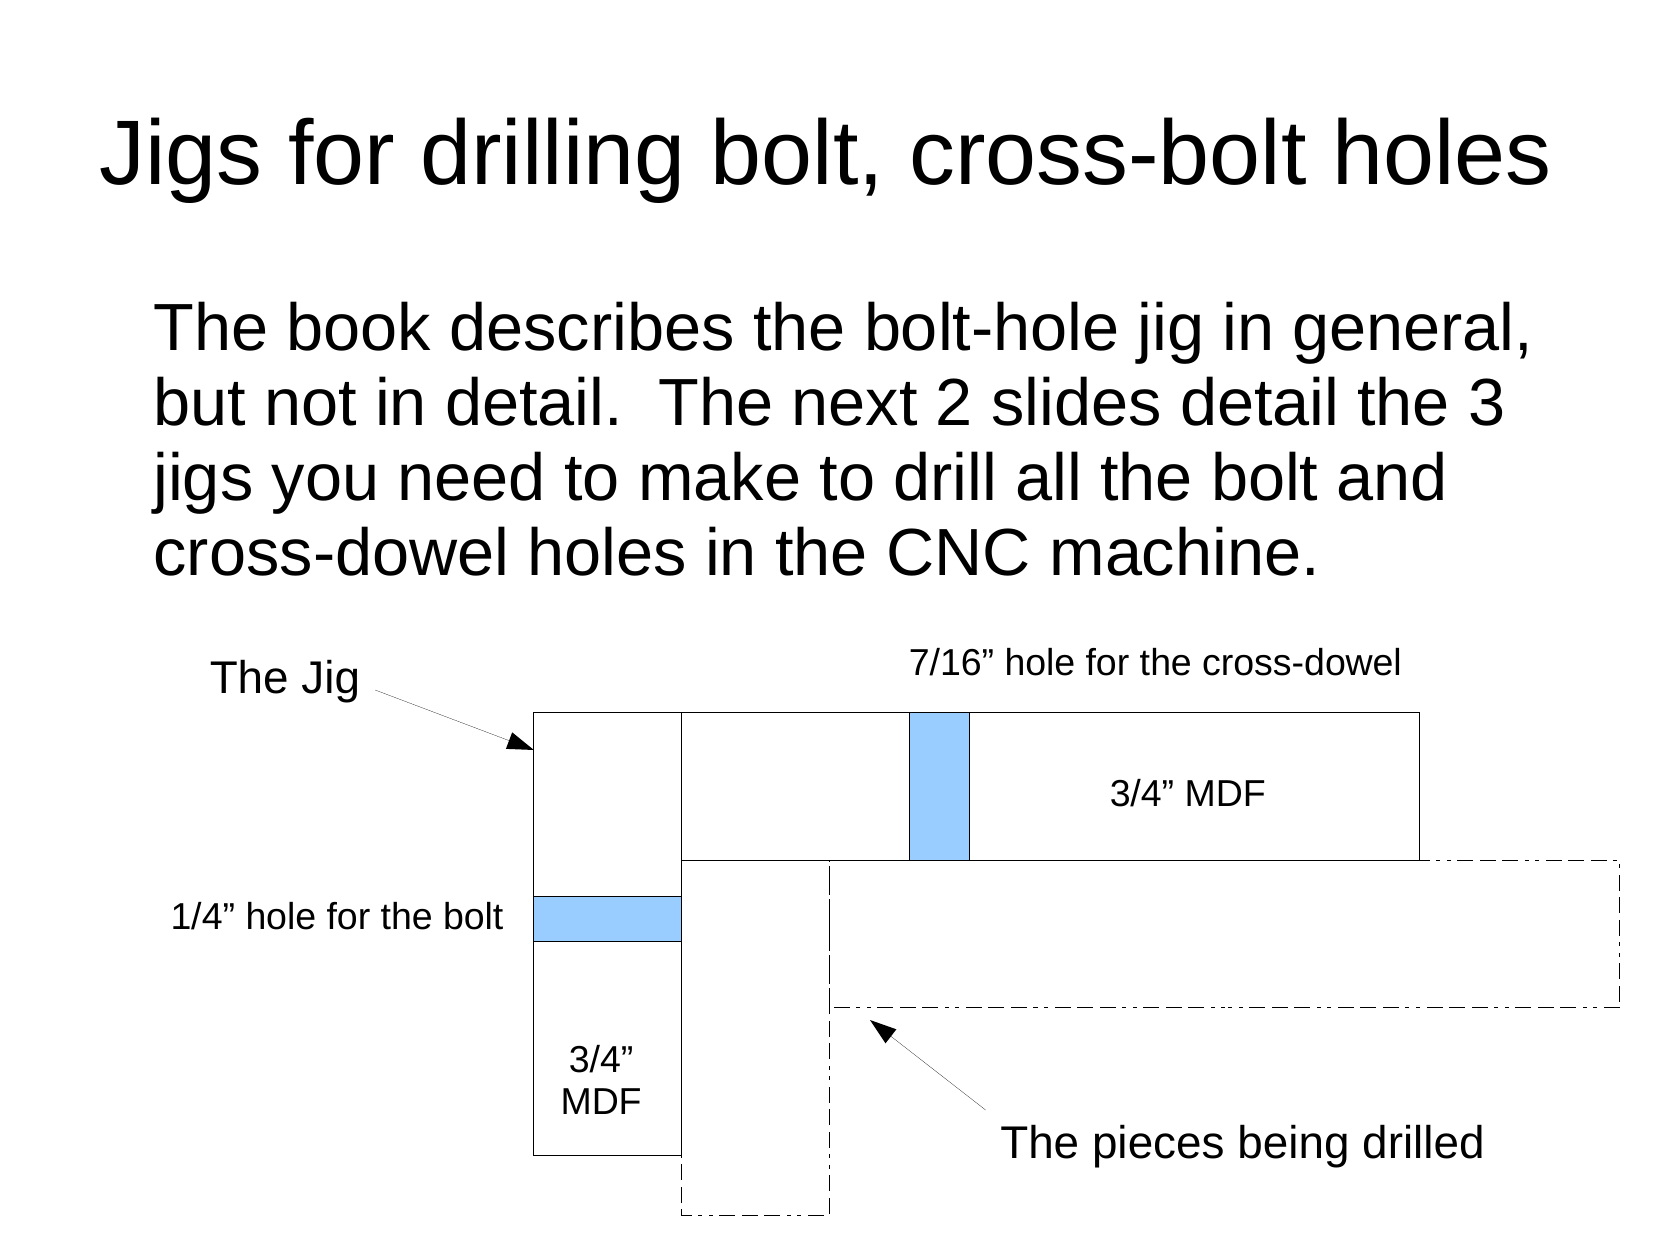

# Jigs for drilling bolt, cross-bolt holes
The book describes the bolt-hole jig in general, but not in detail. The next 2 slides detail the 3 jigs you need to make to drill all the bolt and cross-dowel holes in the CNC machine.
7/16” hole for the cross-dowel
The Jig
3/4” MDF
1/4” hole for the bolt
3/4”
MDF
The pieces being drilled